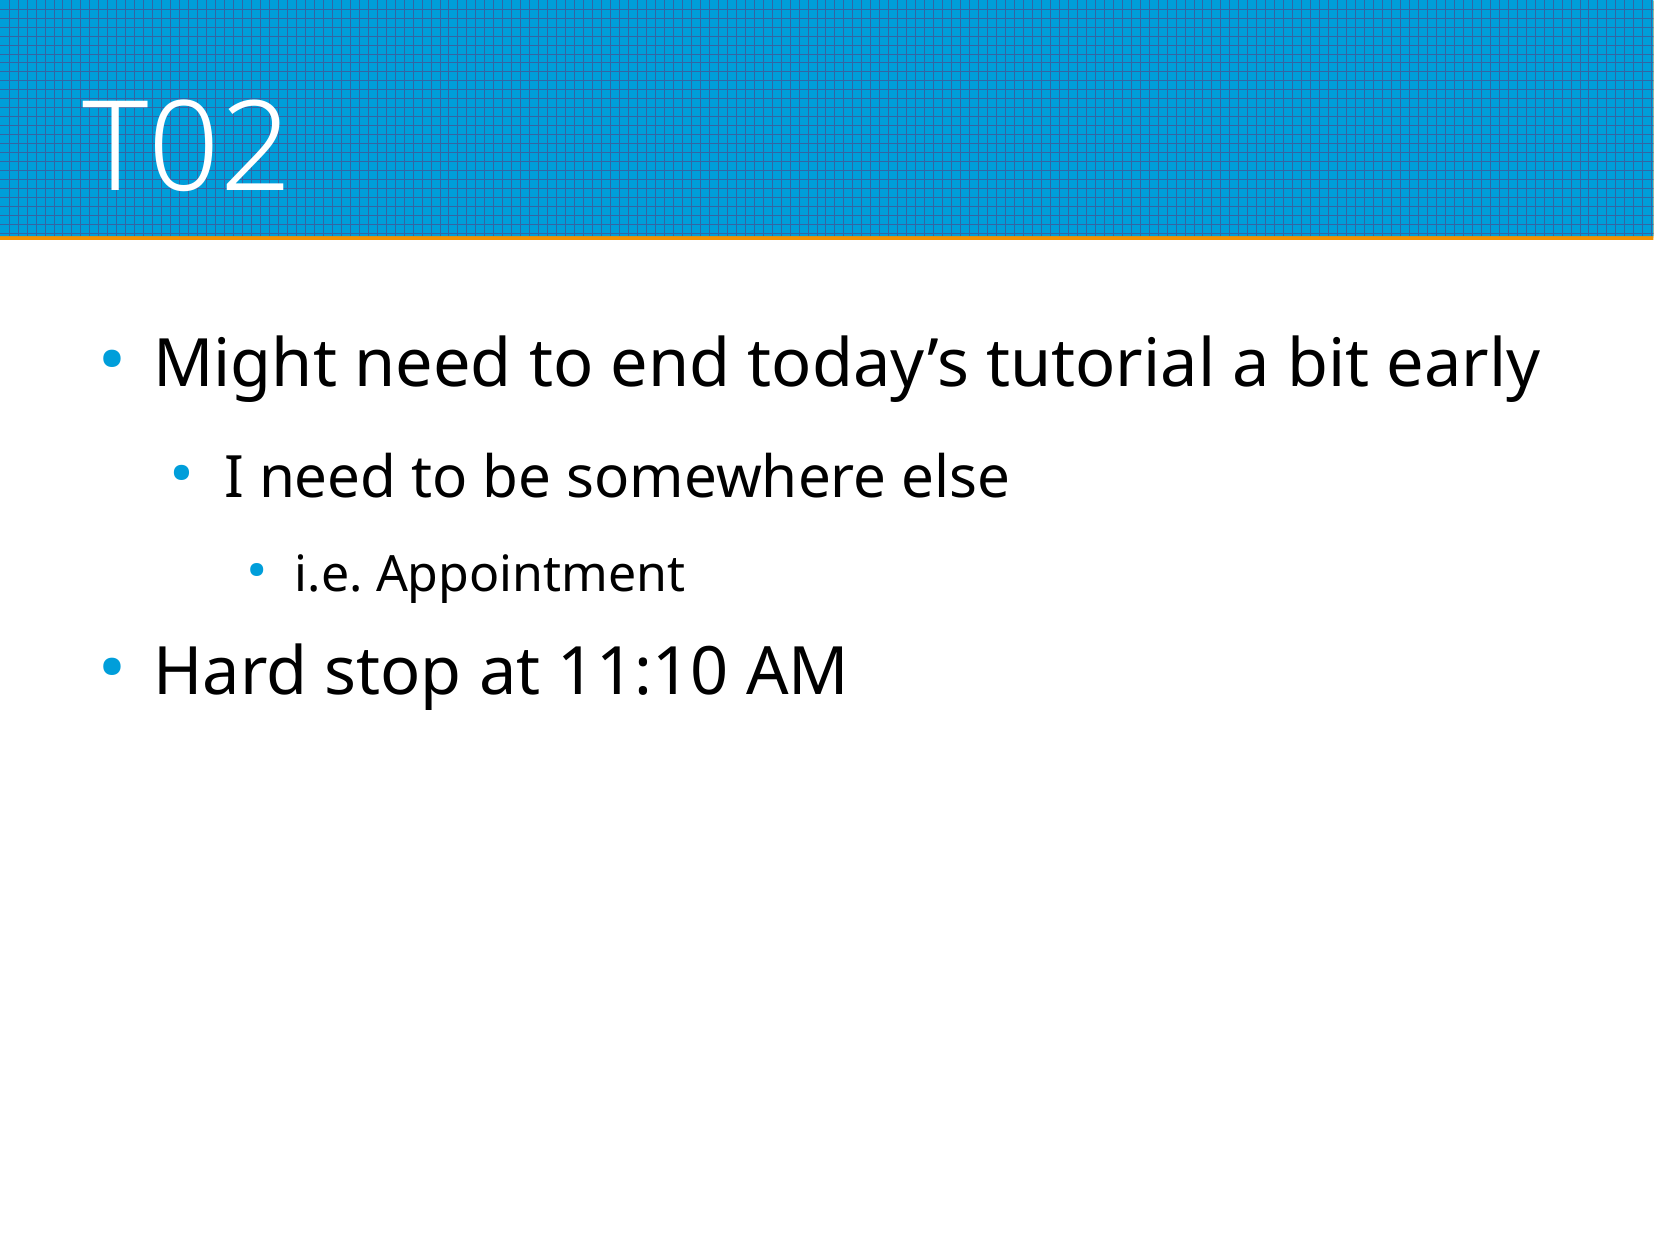

# T02
Might need to end today’s tutorial a bit early
I need to be somewhere else
i.e. Appointment
Hard stop at 11:10 AM